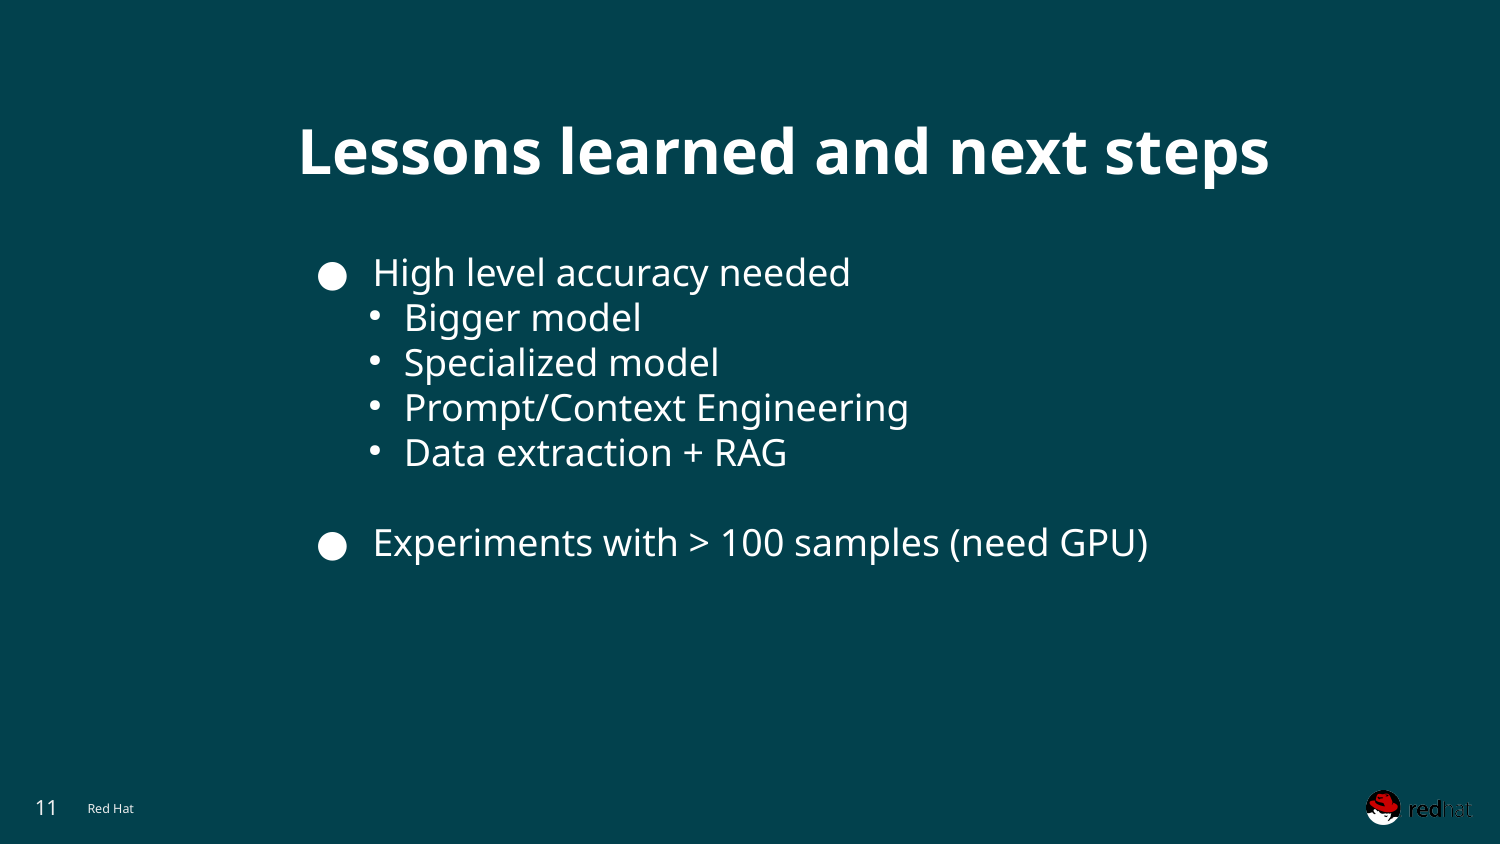

Lessons learned and next steps
High level accuracy needed
Bigger model
Specialized model
Prompt/Context Engineering
Data extraction + RAG
Experiments with > 100 samples (need GPU)